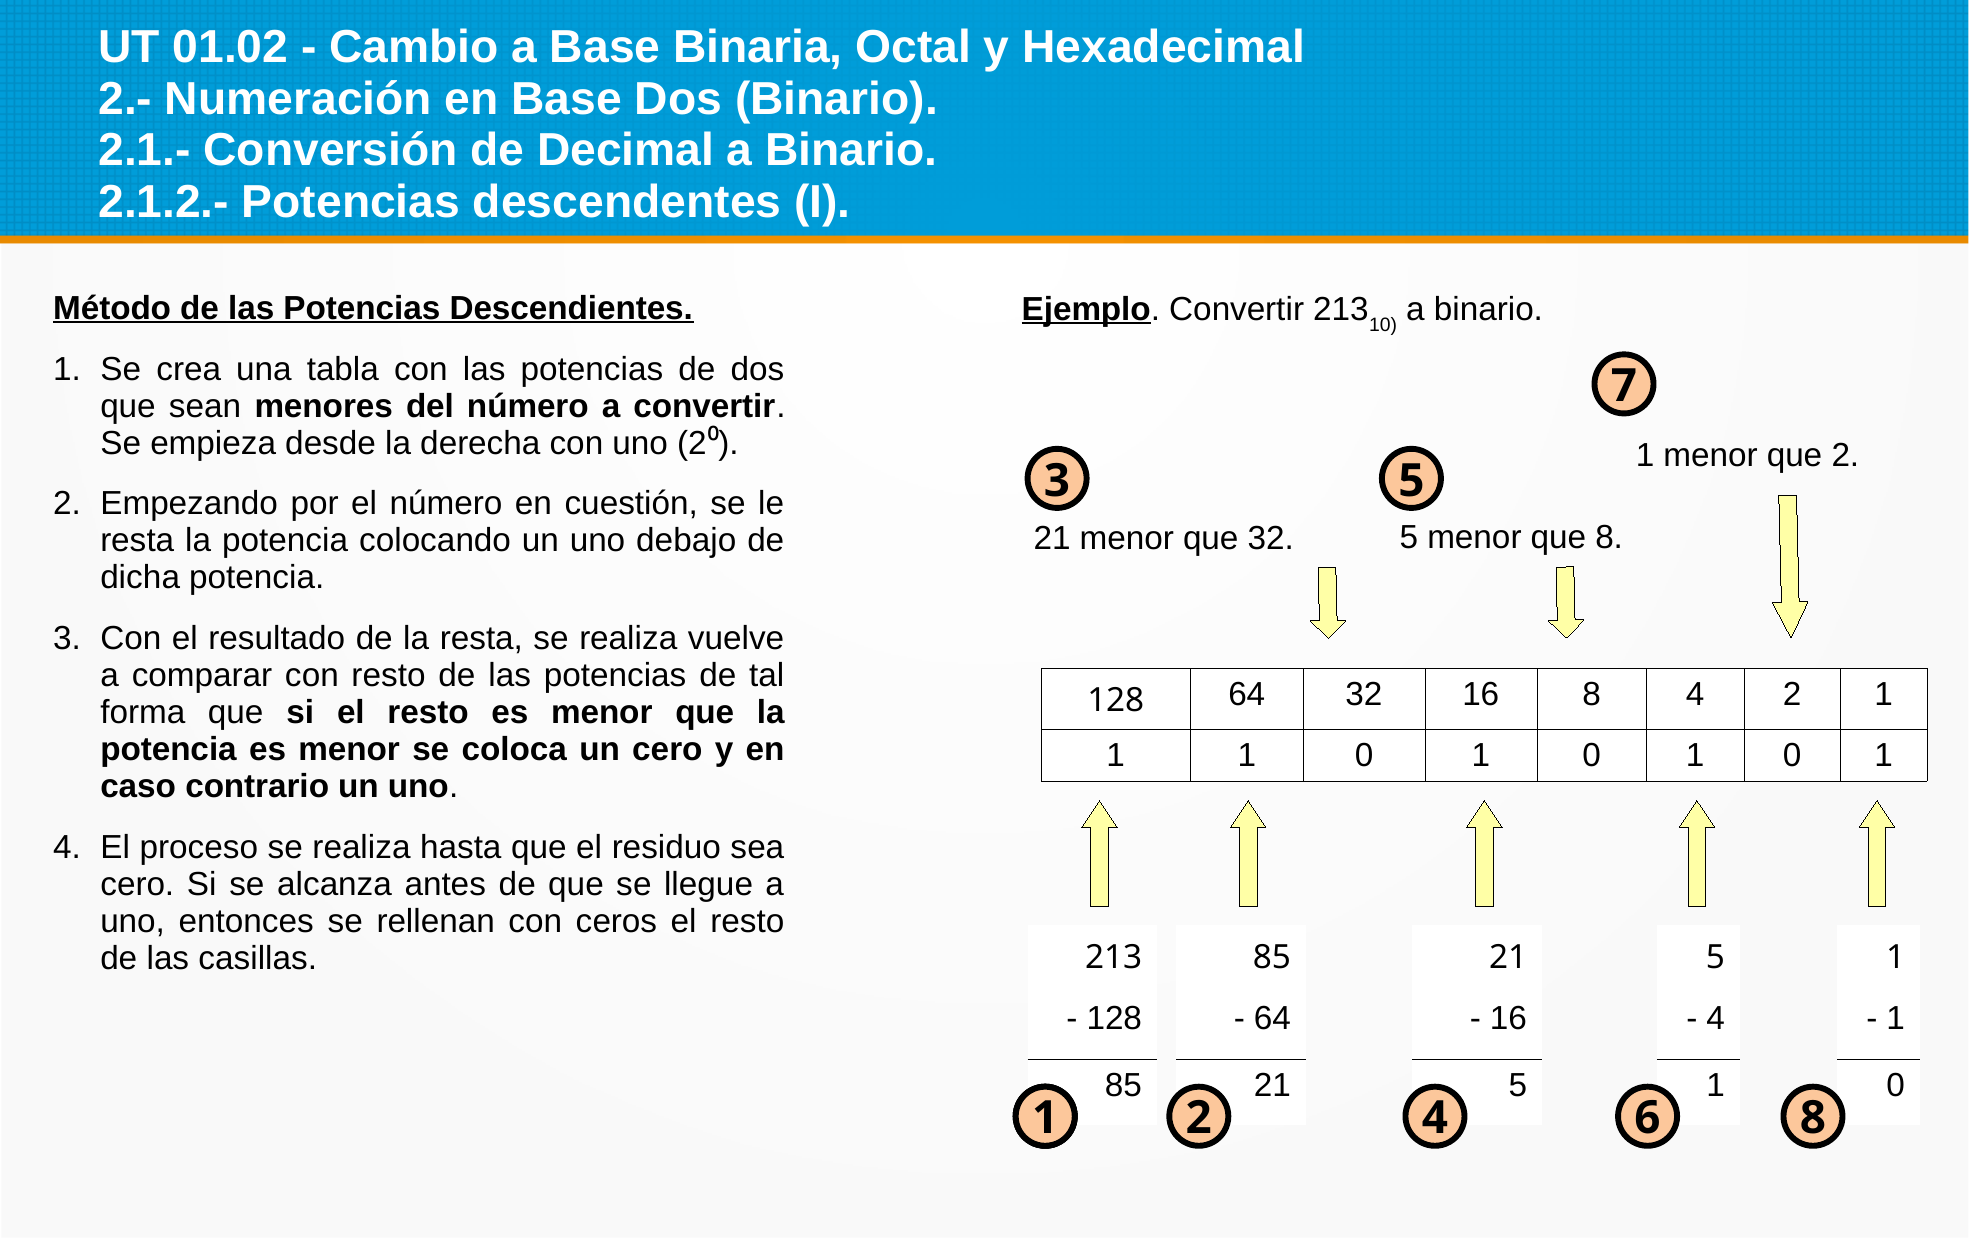

# UT 01.02 - Cambio a Base Binaria, Octal y Hexadecimal 2.- Numeración en Base Dos (Binario). 2.1.- Conversión de Decimal a Binario. 2.1.2.- Potencias descendentes (I).
Ejemplo. Convertir 21310) a binario.
Método de las Potencias Descendientes.
Se crea una tabla con las potencias de dos que sean menores del número a convertir. Se empieza desde la derecha con uno (2⁰).
Empezando por el número en cuestión, se le resta la potencia colocando un uno debajo de dicha potencia.
Con el resultado de la resta, se realiza vuelve a comparar con resto de las potencias de tal forma que si el resto es menor que la potencia es menor se coloca un cero y en caso contrario un uno.
El proceso se realiza hasta que el residuo sea cero. Si se alcanza antes de que se llegue a uno, entonces se rellenan con ceros el resto de las casillas.
7
1 menor que 2.
3
5
5 menor que 8.
21 menor que 32.
| 128 | 64 | 32 | 16 | 8 | 4 | 2 | 1 |
| --- | --- | --- | --- | --- | --- | --- | --- |
| 1 | 1 | 0 | 1 | 0 | 1 | 0 | 1 |
| 213 |
| --- |
| - 128 |
| 85 |
| 85 |
| --- |
| - 64 |
| 21 |
| 21 |
| --- |
| - 16 |
| 5 |
| 5 |
| --- |
| - 4 |
| 1 |
| 1 |
| --- |
| - 1 |
| 0 |
1
1
1
2
4
6
8